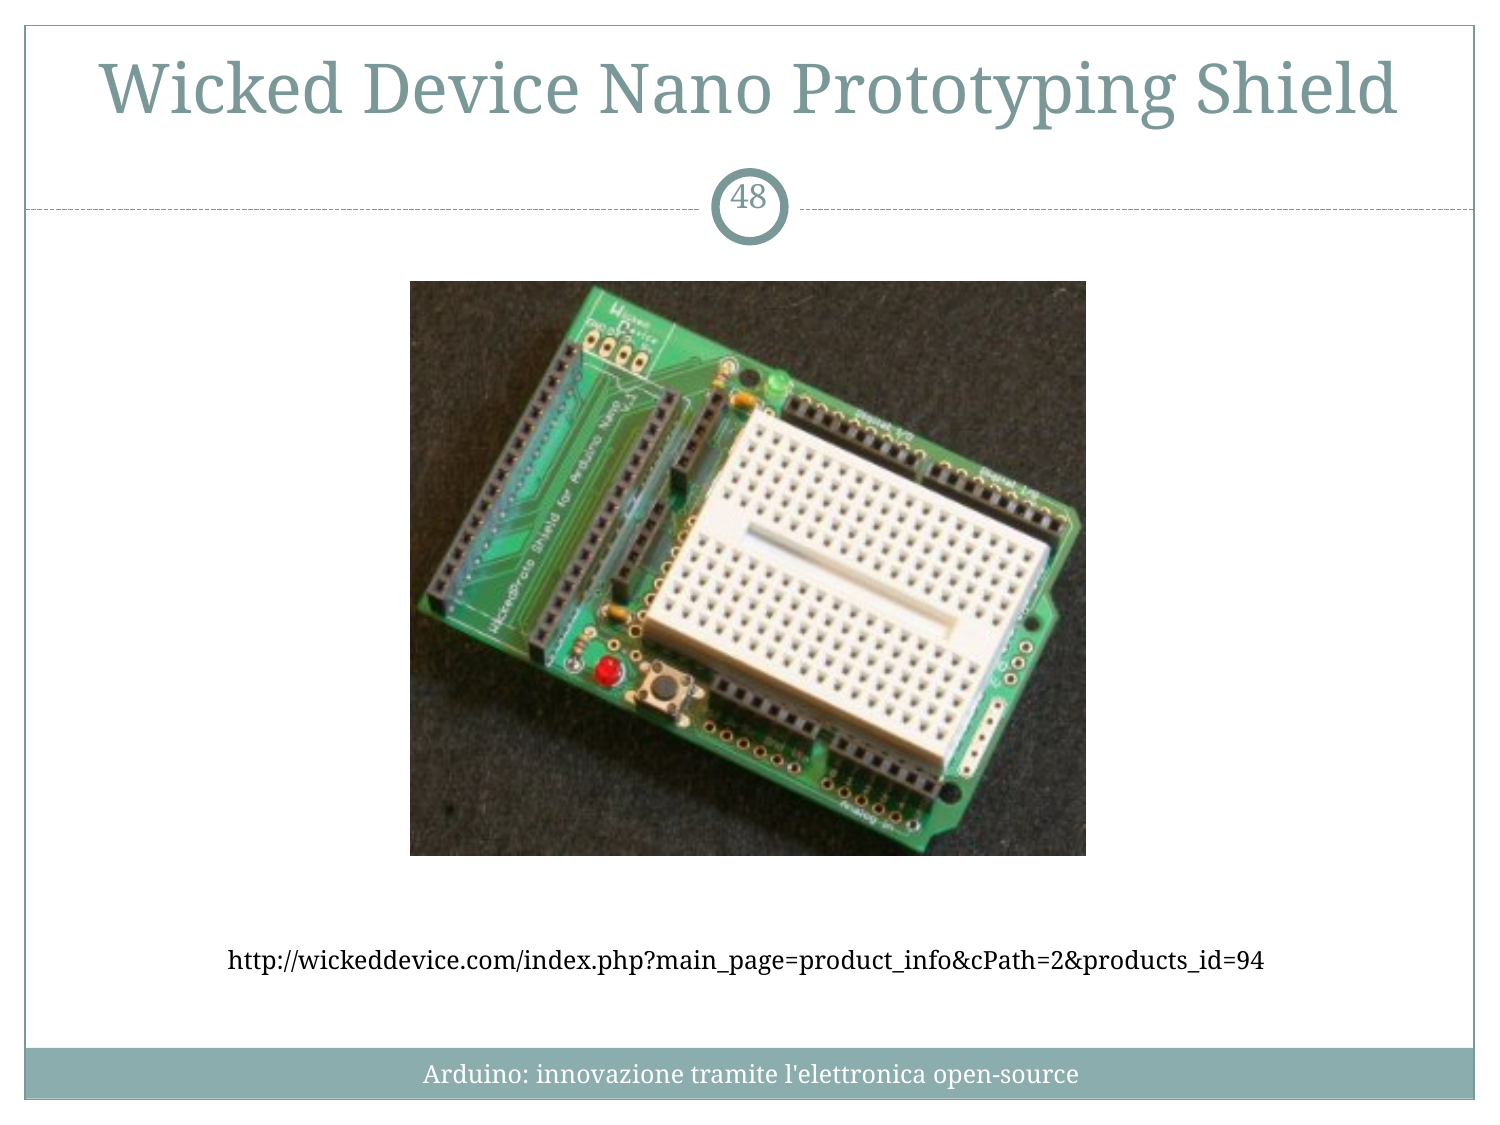

# Wicked Device Nano Prototyping Shield
http://wickeddevice.com/index.php?main_page=product_info&cPath=2&products_id=94
Arduino: innovazione tramite l'elettronica open-source